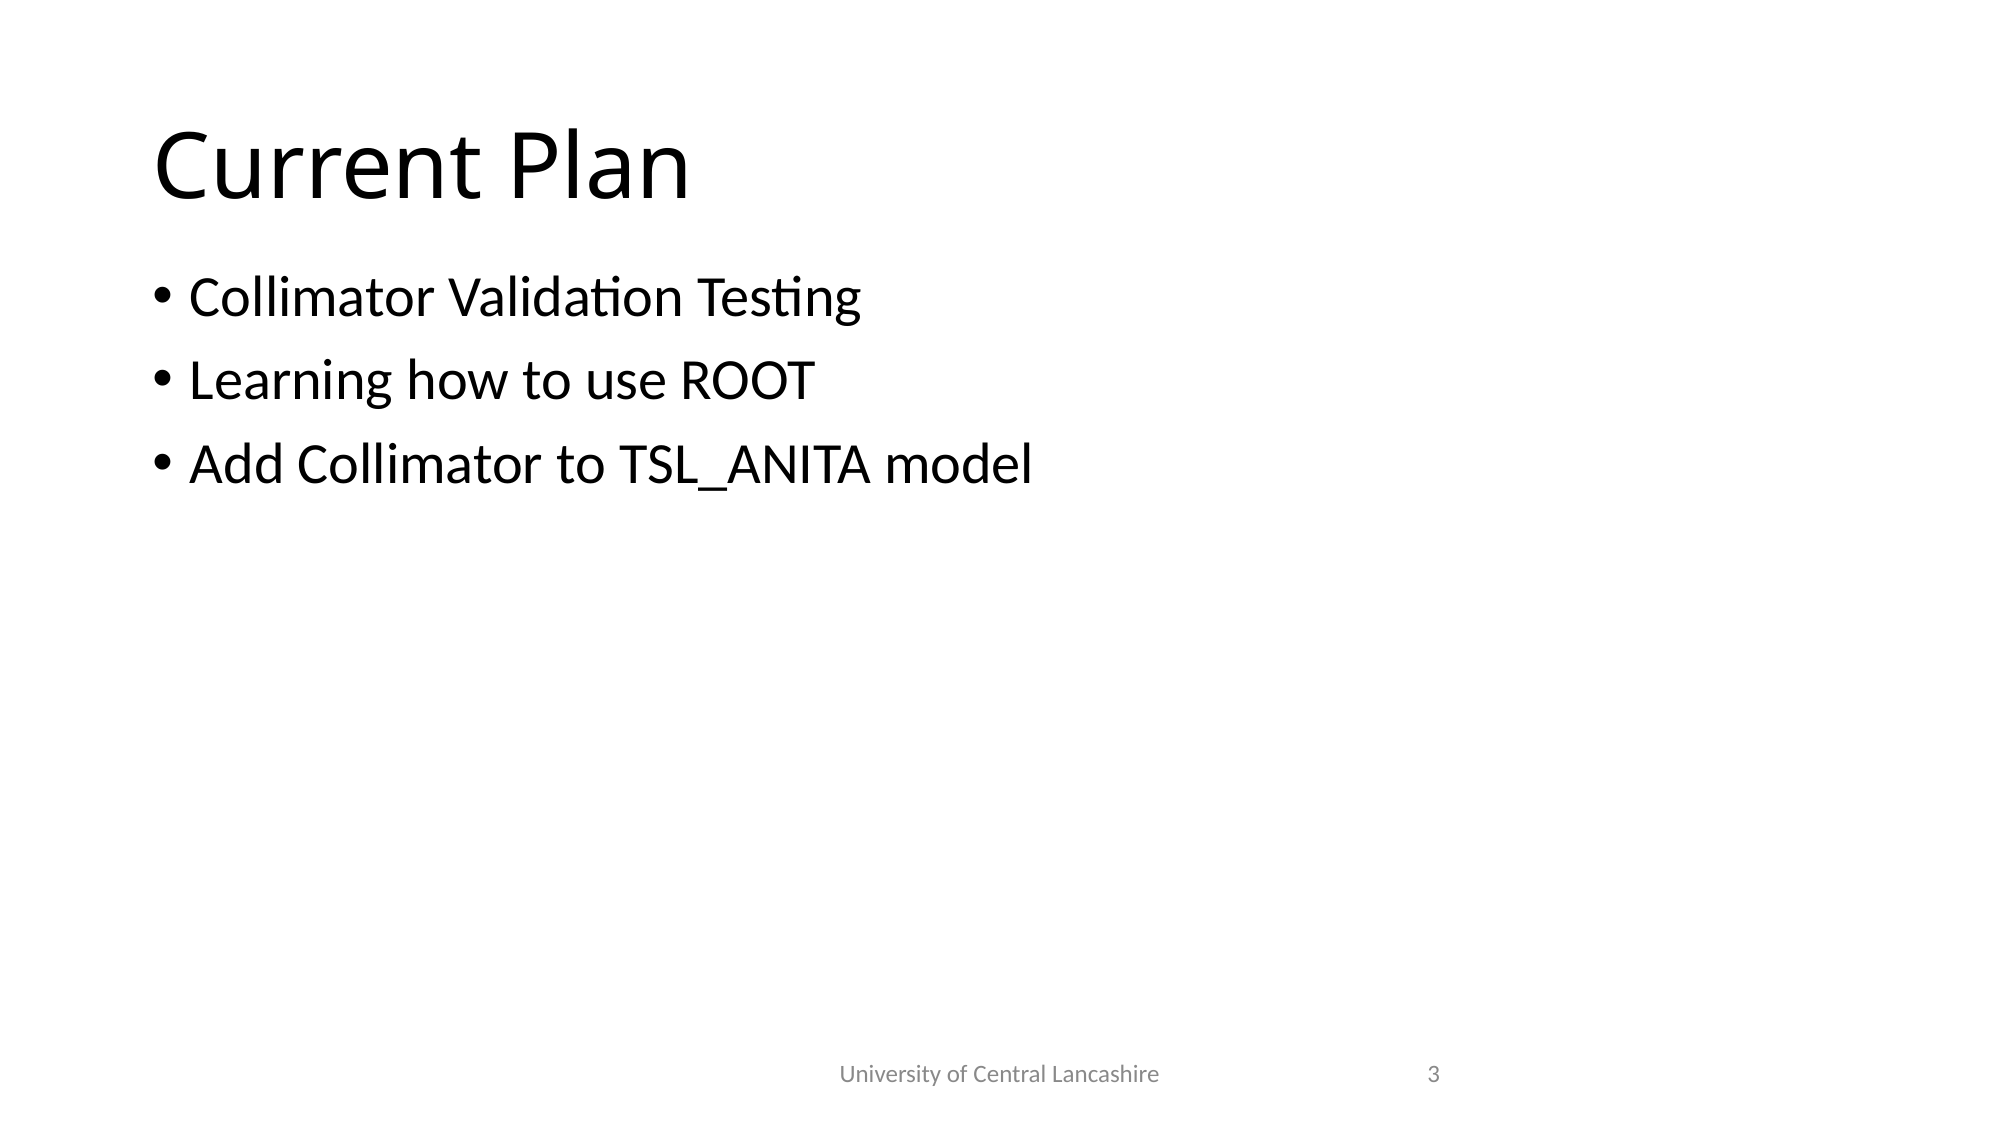

# Current Plan
Collimator Validation Testing
Learning how to use ROOT
Add Collimator to TSL_ANITA model
University of Central Lancashire